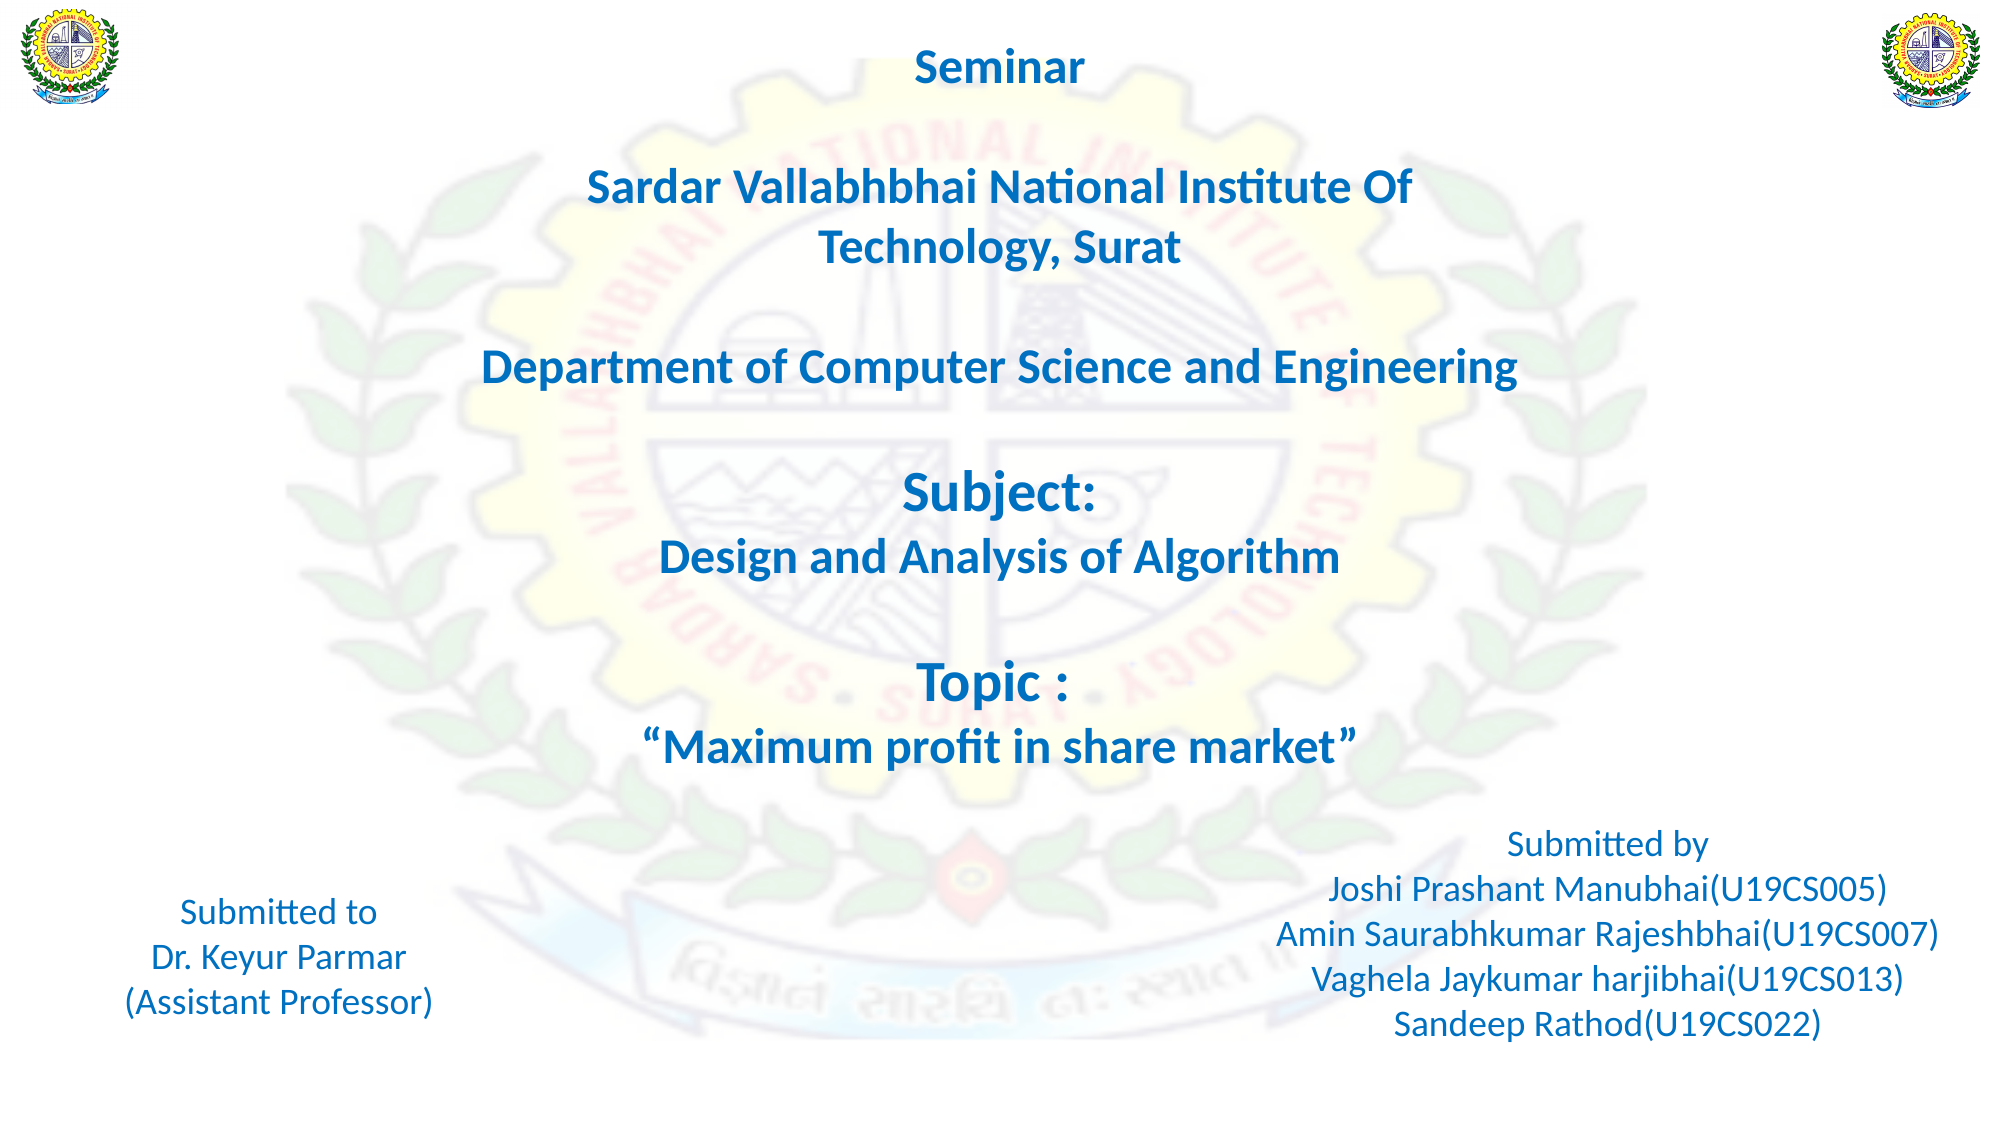

Seminar
Sardar Vallabhbhai National Institute Of Technology, Surat
Department of Computer Science and Engineering
Subject:
Design and Analysis of Algorithm
Topic :
“Maximum profit in share market”
Submitted by
Joshi Prashant Manubhai(U19CS005)
Amin Saurabhkumar Rajeshbhai(U19CS007)
Vaghela Jaykumar harjibhai(U19CS013)
Sandeep Rathod(U19CS022)
Submitted to
Dr. Keyur Parmar
(Assistant Professor)